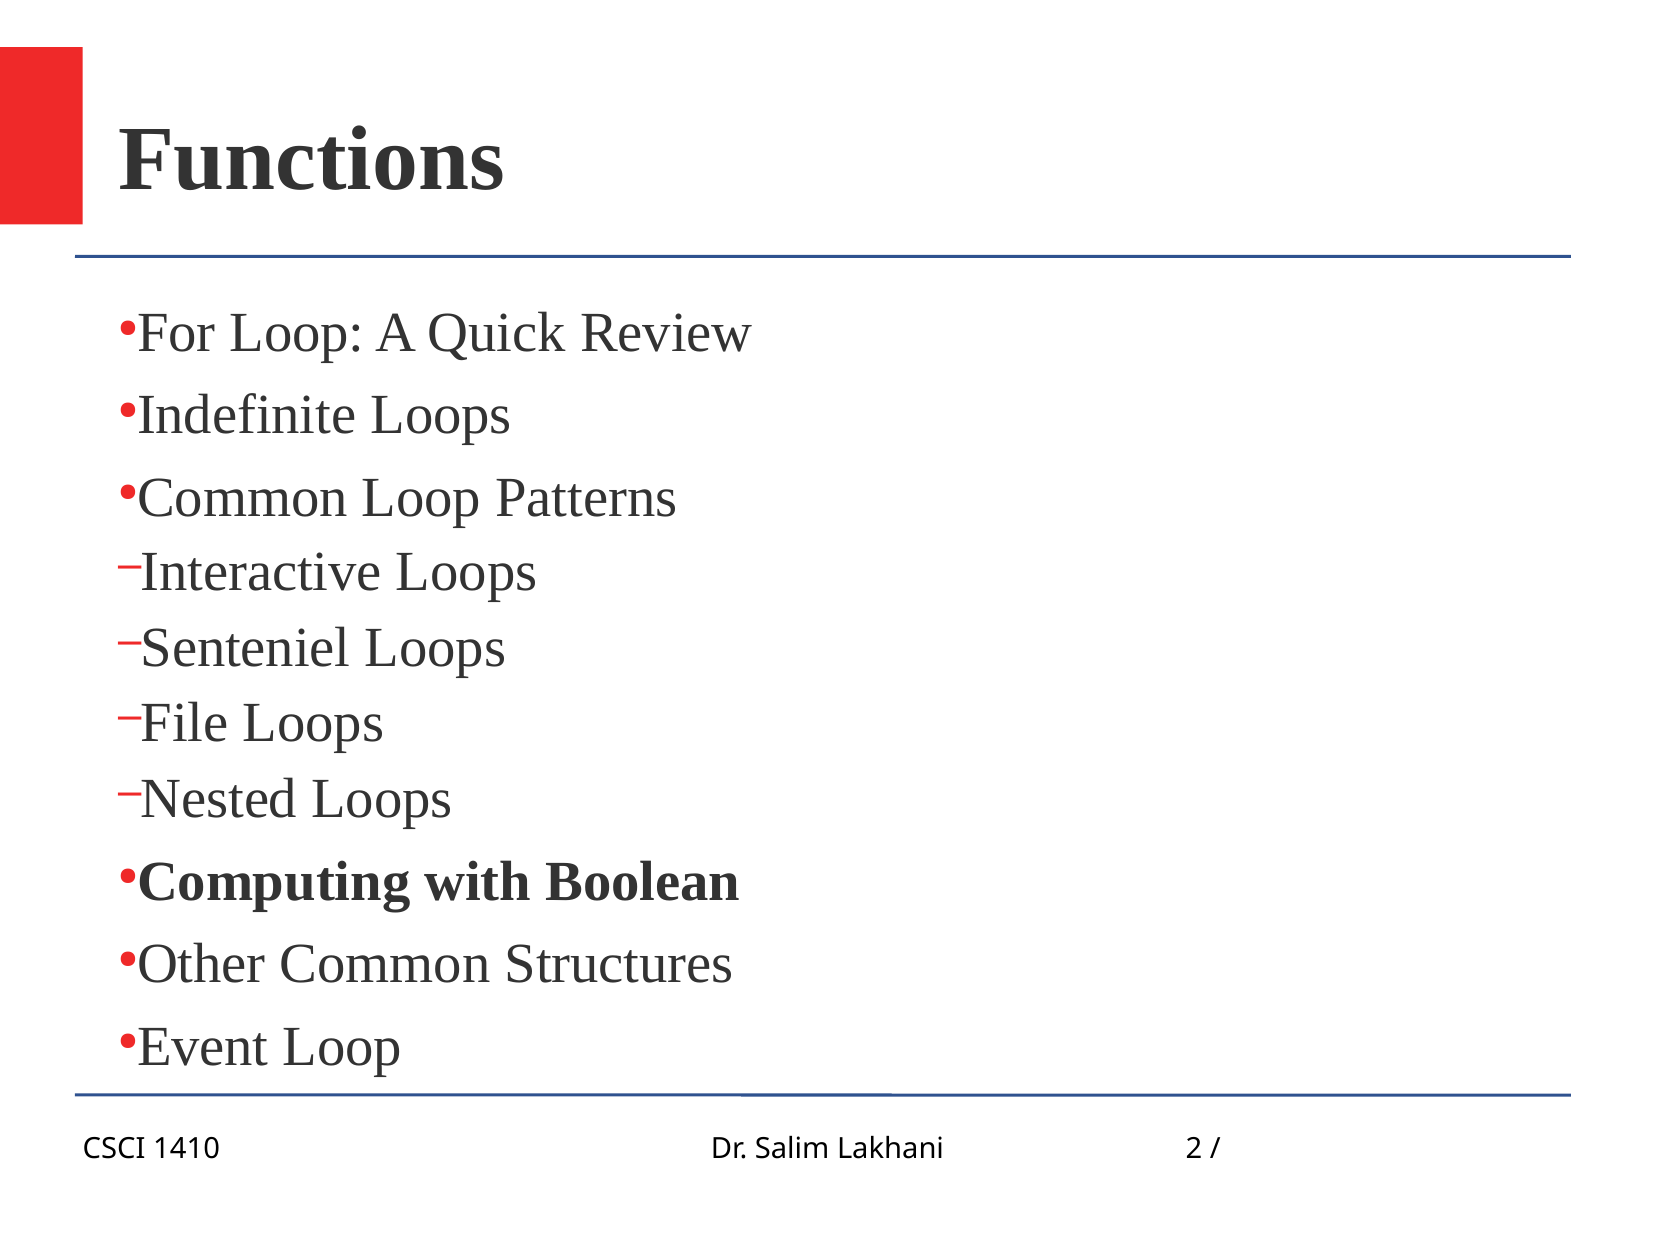

# Functions
For Loop: A Quick Review
Indefinite Loops
Common Loop Patterns
Interactive Loops
Senteniel Loops
File Loops
Nested Loops
Computing with Boolean
Other Common Structures
Event Loop
CSCI 1410
Dr. Salim Lakhani
1 /